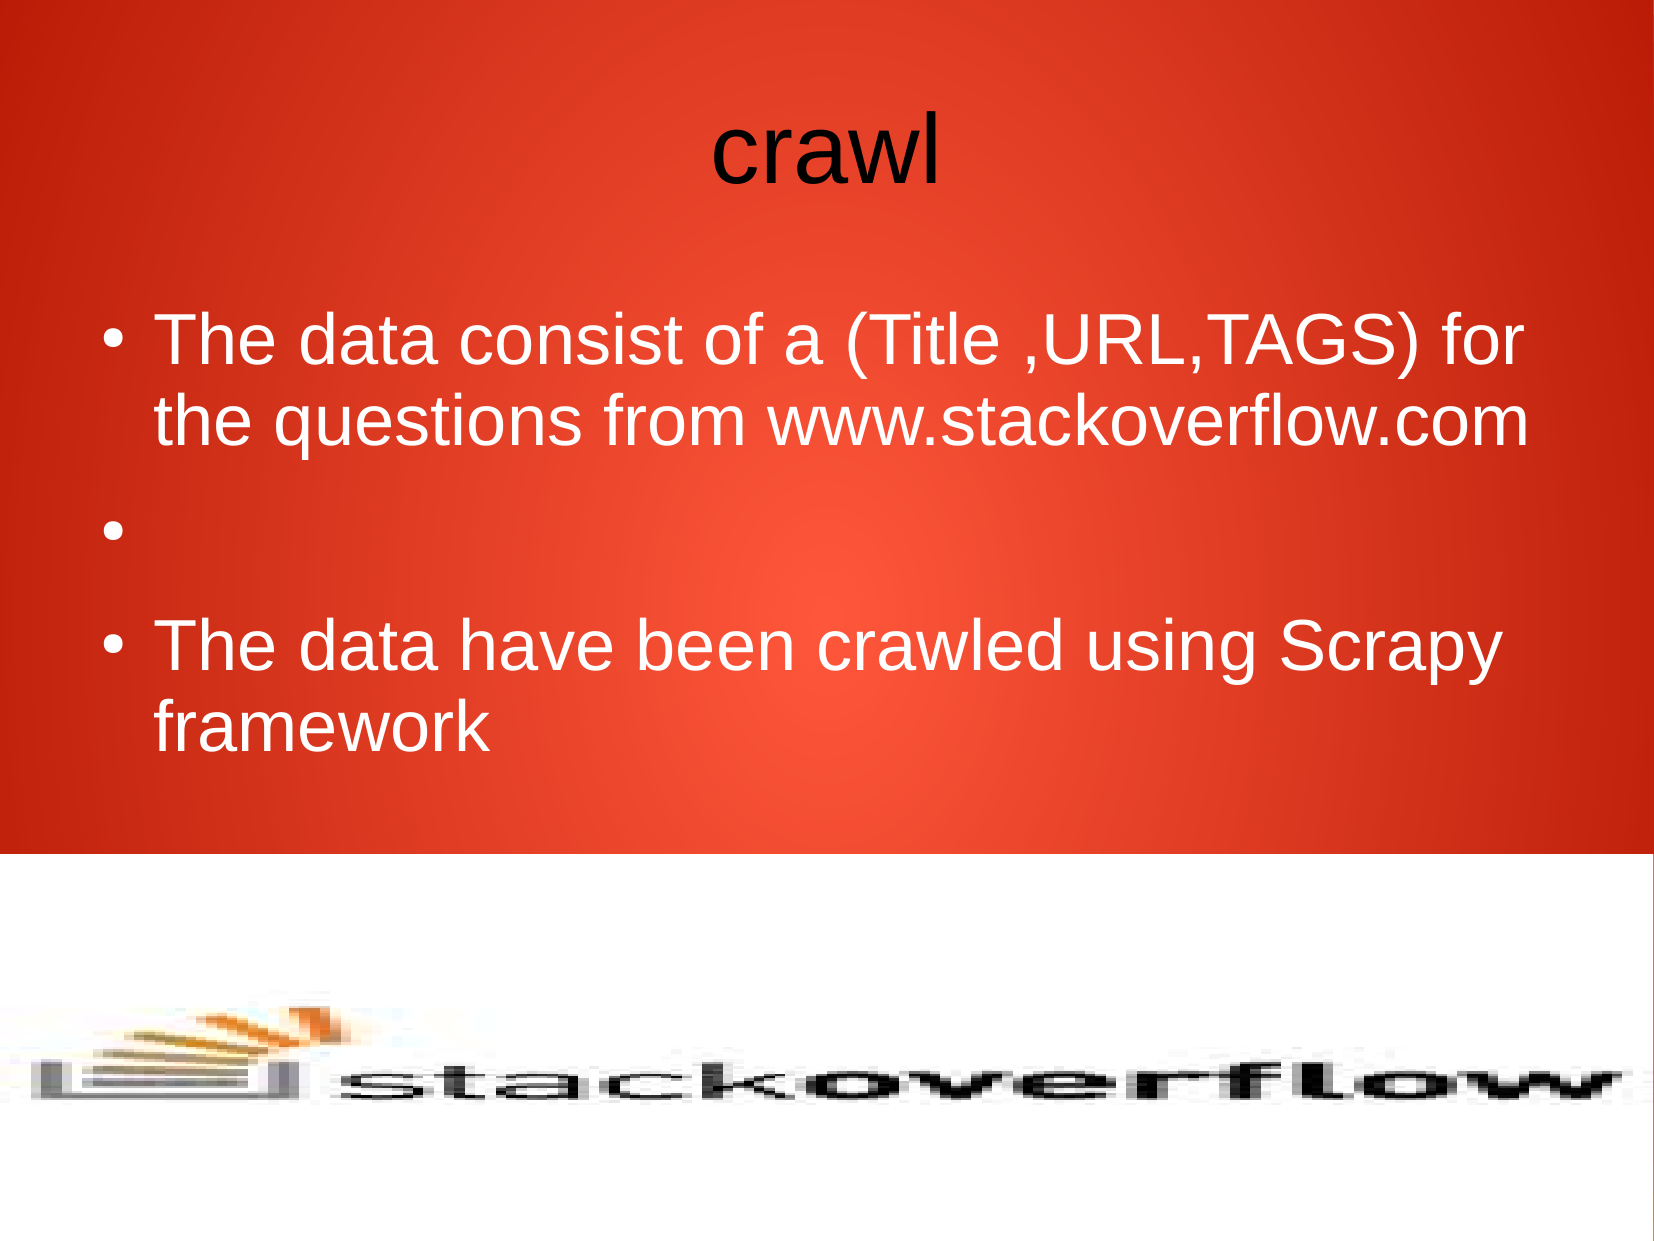

# crawl
The data consist of a (Title ,URL,TAGS) for the questions from www.stackoverflow.com
The data have been crawled using Scrapy framework